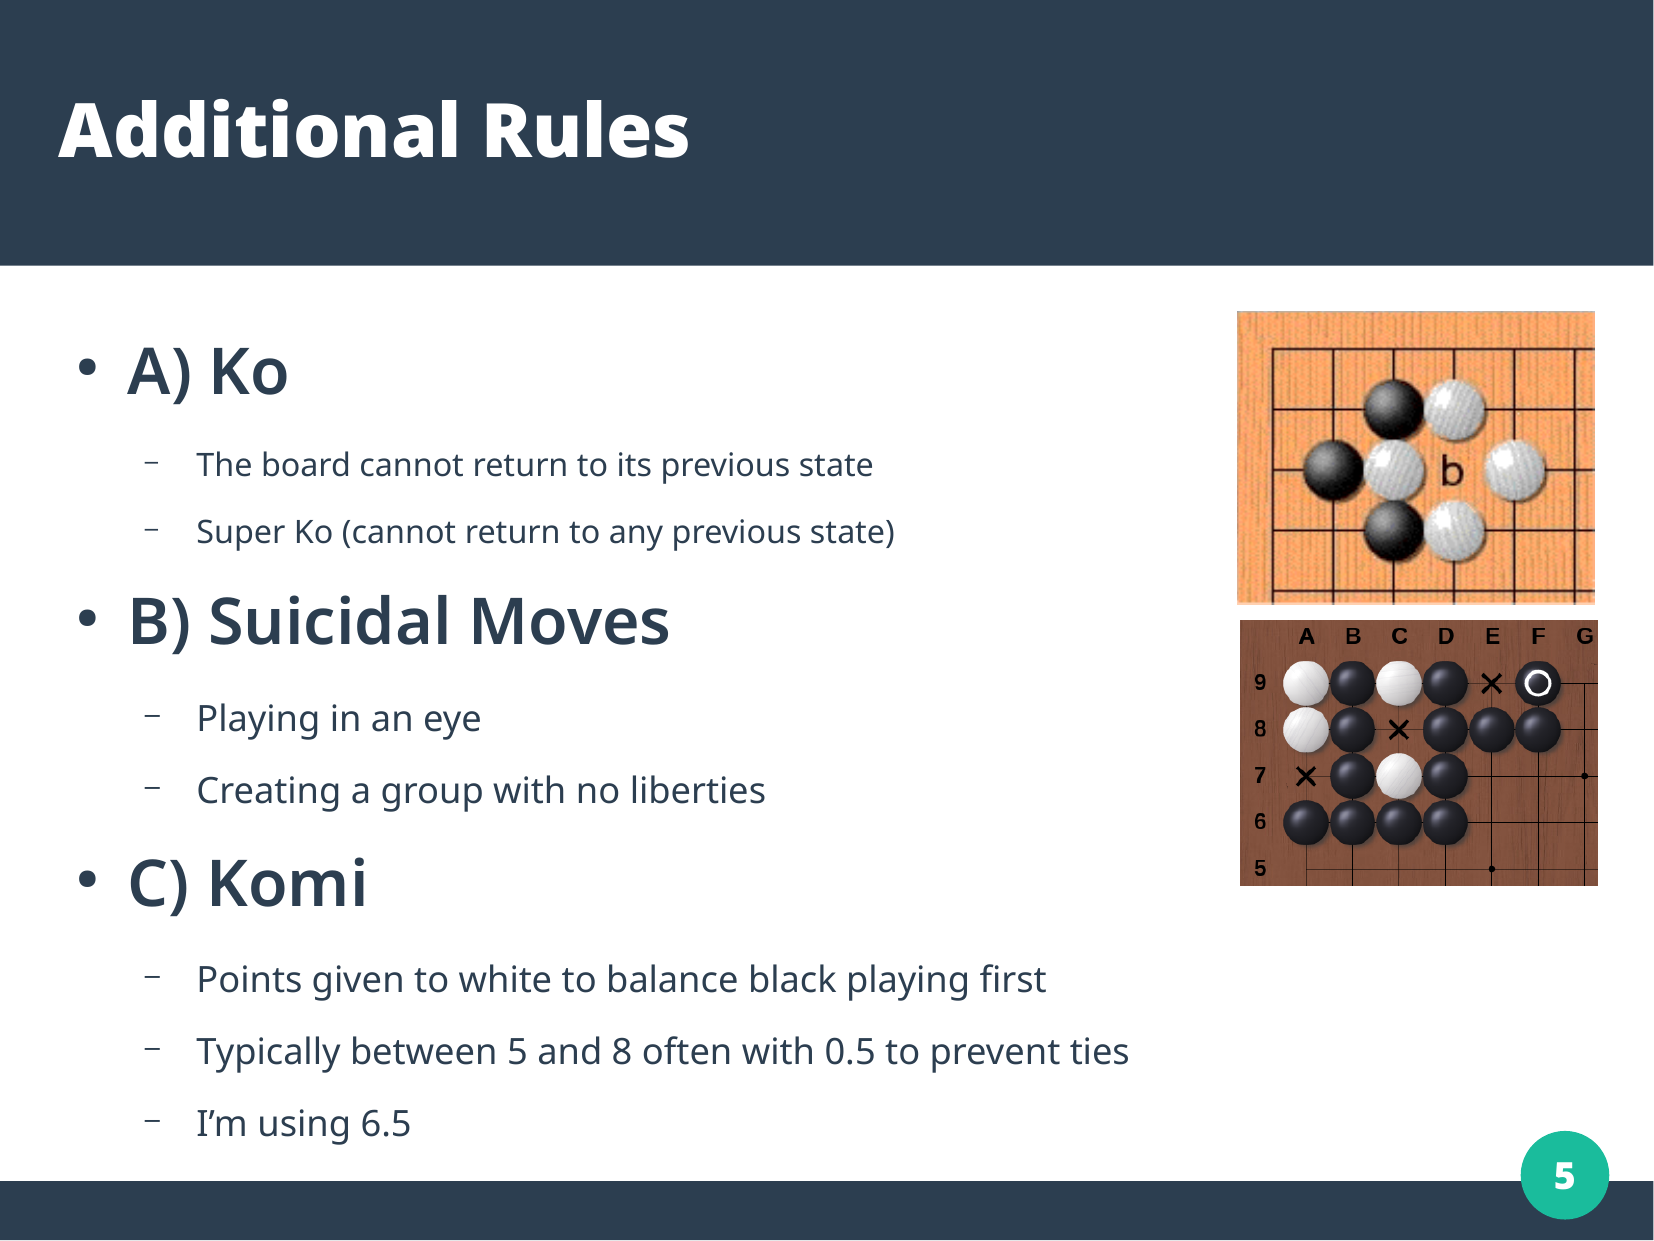

# Additional Rules
A) Ko
The board cannot return to its previous state
Super Ko (cannot return to any previous state)
B) Suicidal Moves
Playing in an eye
Creating a group with no liberties
C) Komi
Points given to white to balance black playing first
Typically between 5 and 8 often with 0.5 to prevent ties
I’m using 6.5
5